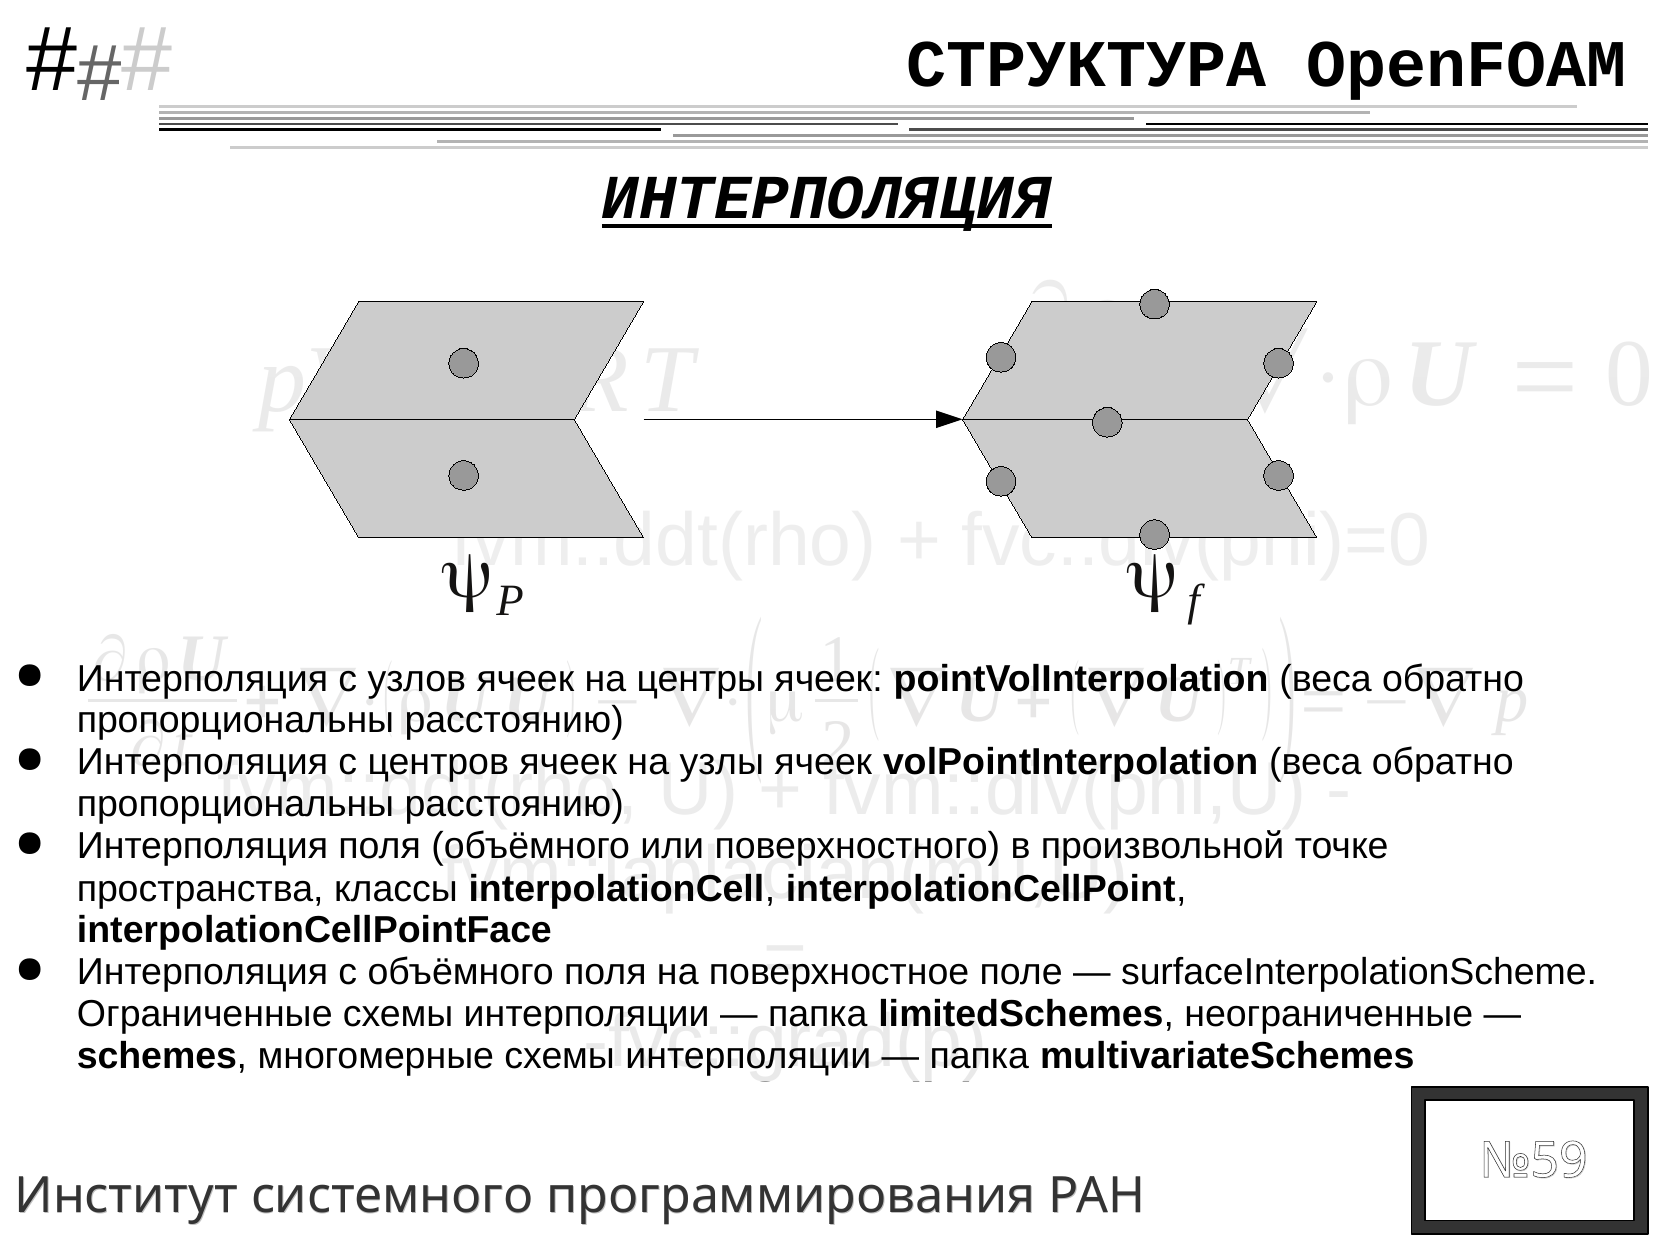

# ИНТЕРПОЛЯЦИЯ
Интерполяция с узлов ячеек на центры ячеек: pointVolInterpolation (веса обратно пропорциональны расстоянию)
Интерполяция с центров ячеек на узлы ячеек volPointInterpolation (веса обратно пропорциональны расстоянию)
Интерполяция поля (объёмного или поверхностного) в произвольной точке пространства, классы interpolationCell, interpolationCellPoint, interpolationCellPointFace
Интерполяция с объёмного поля на поверхностное поле — surfaceInterpolationScheme. Ограниченные схемы интерполяции — папка limitedSchemes, неограниченные — schemes, многомерные схемы интерполяции — папка multivariateSchemes